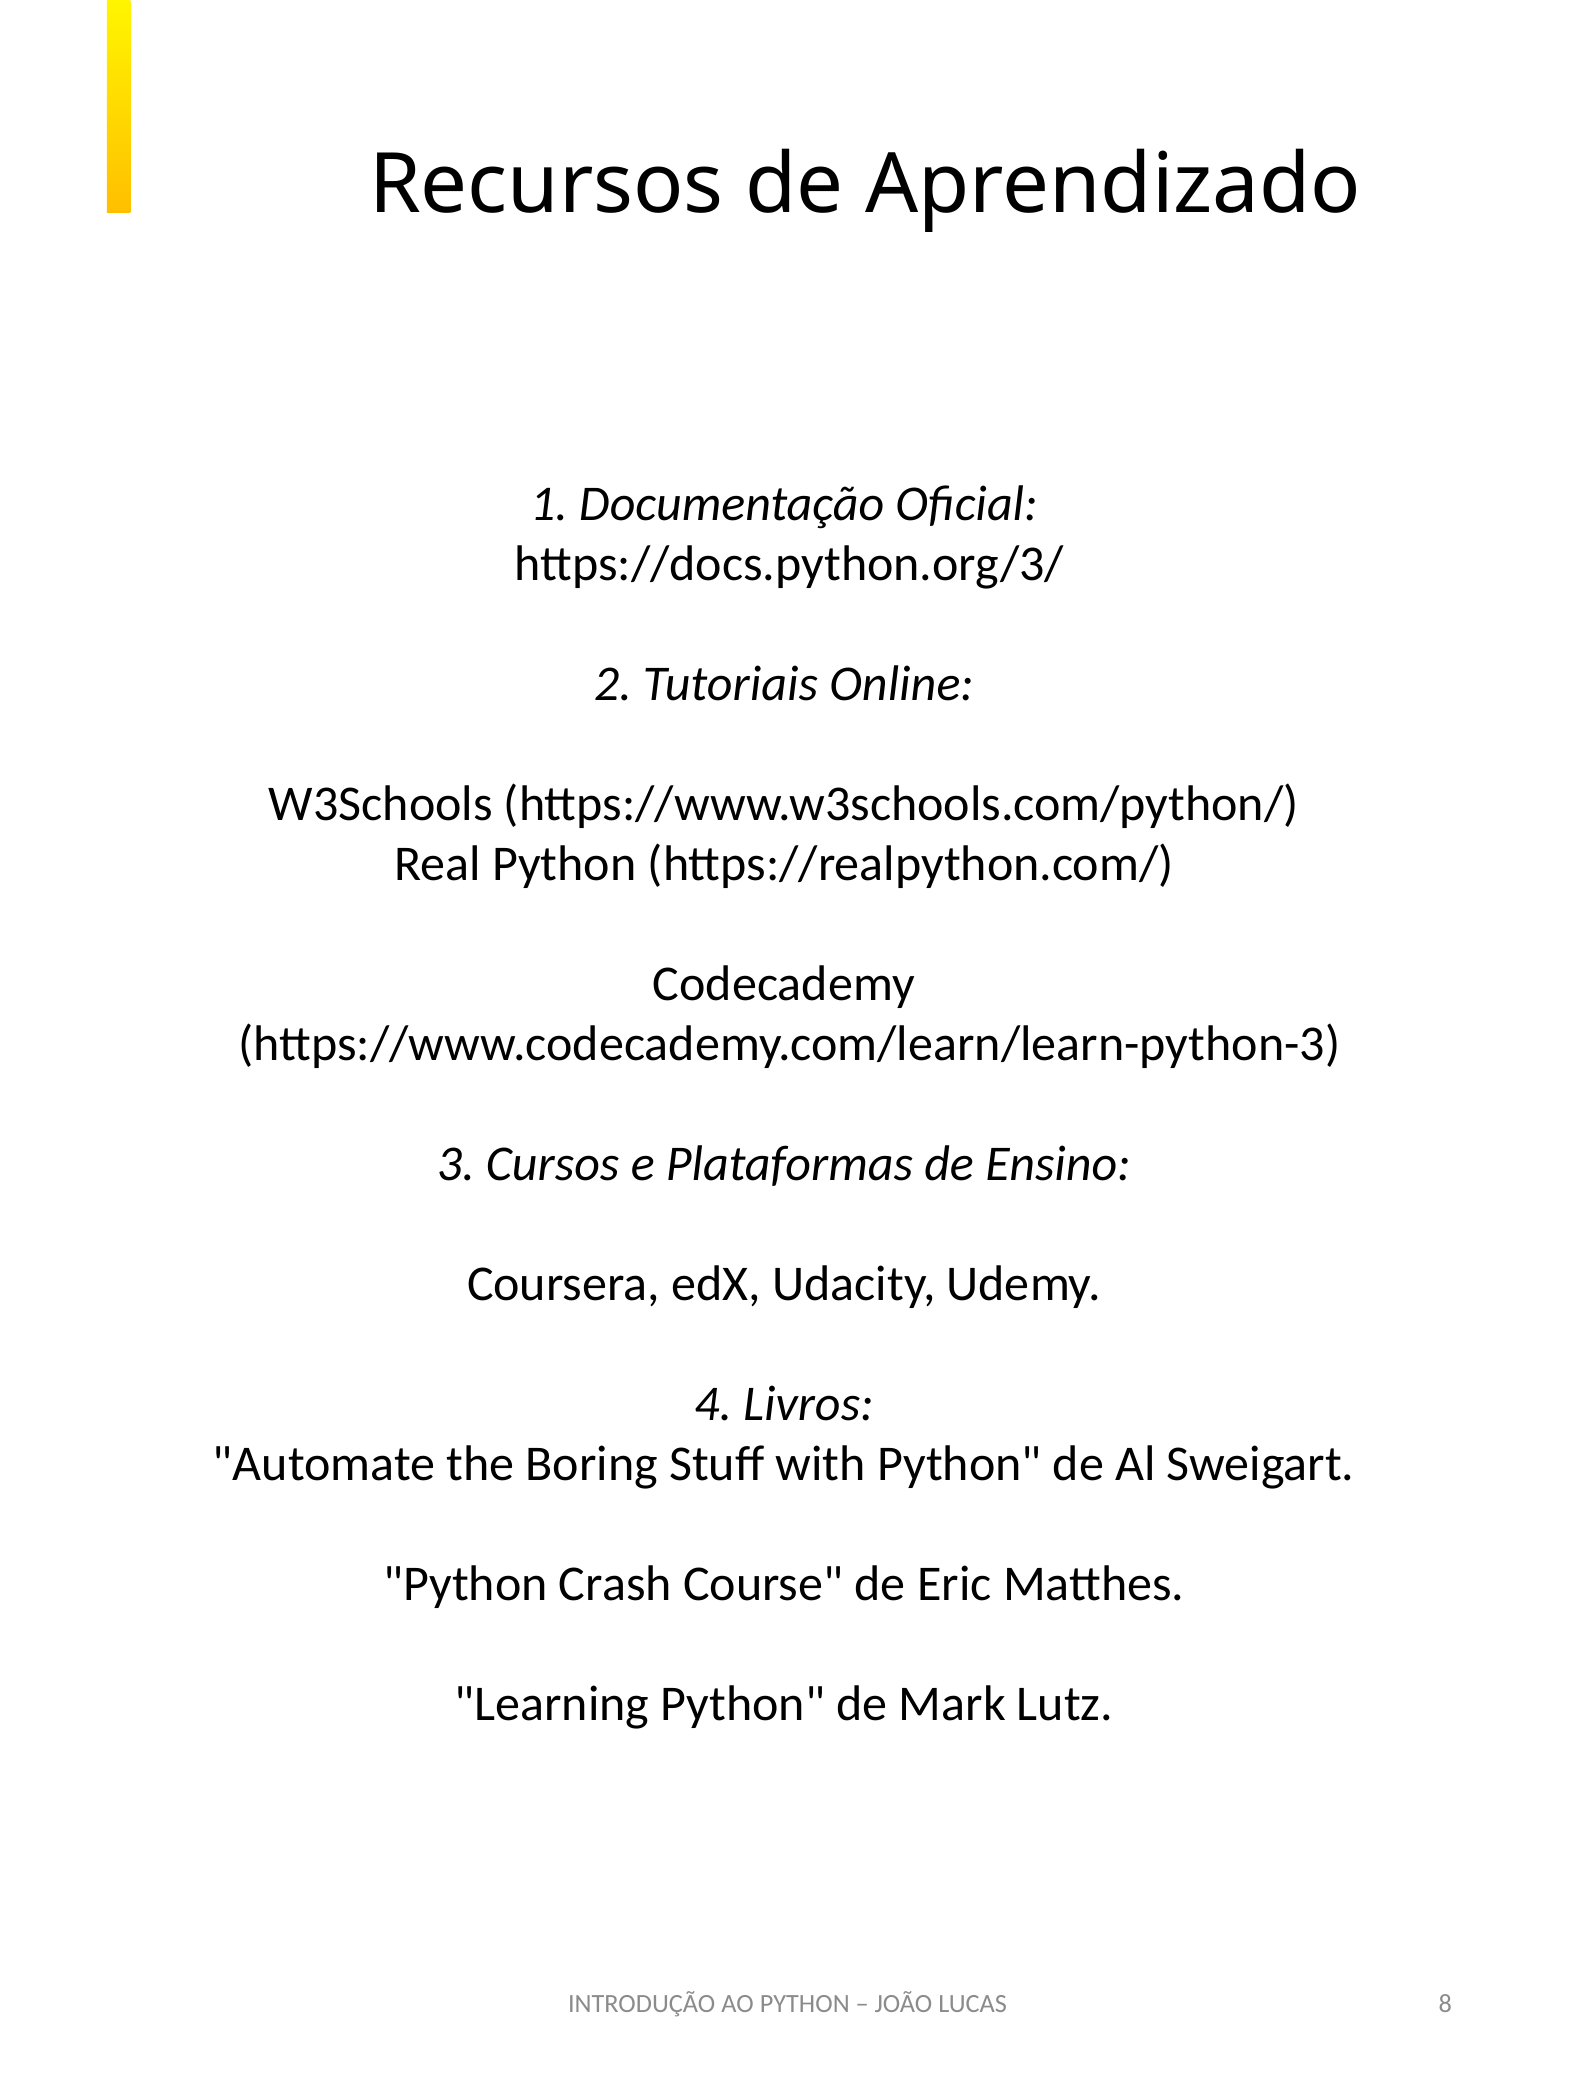

Recursos de Aprendizado
1. Documentação Oficial:
 https://docs.python.org/3/
2. Tutoriais Online:
W3Schools (https://www.w3schools.com/python/)
Real Python (https://realpython.com/)
Codecademy
 (https://www.codecademy.com/learn/learn-python-3)
3. Cursos e Plataformas de Ensino:
Coursera, edX, Udacity, Udemy.
4. Livros:
"Automate the Boring Stuff with Python" de Al Sweigart.
"Python Crash Course" de Eric Matthes.
"Learning Python" de Mark Lutz.
INTRODUÇÃO AO PYTHON – JOÃO LUCAS